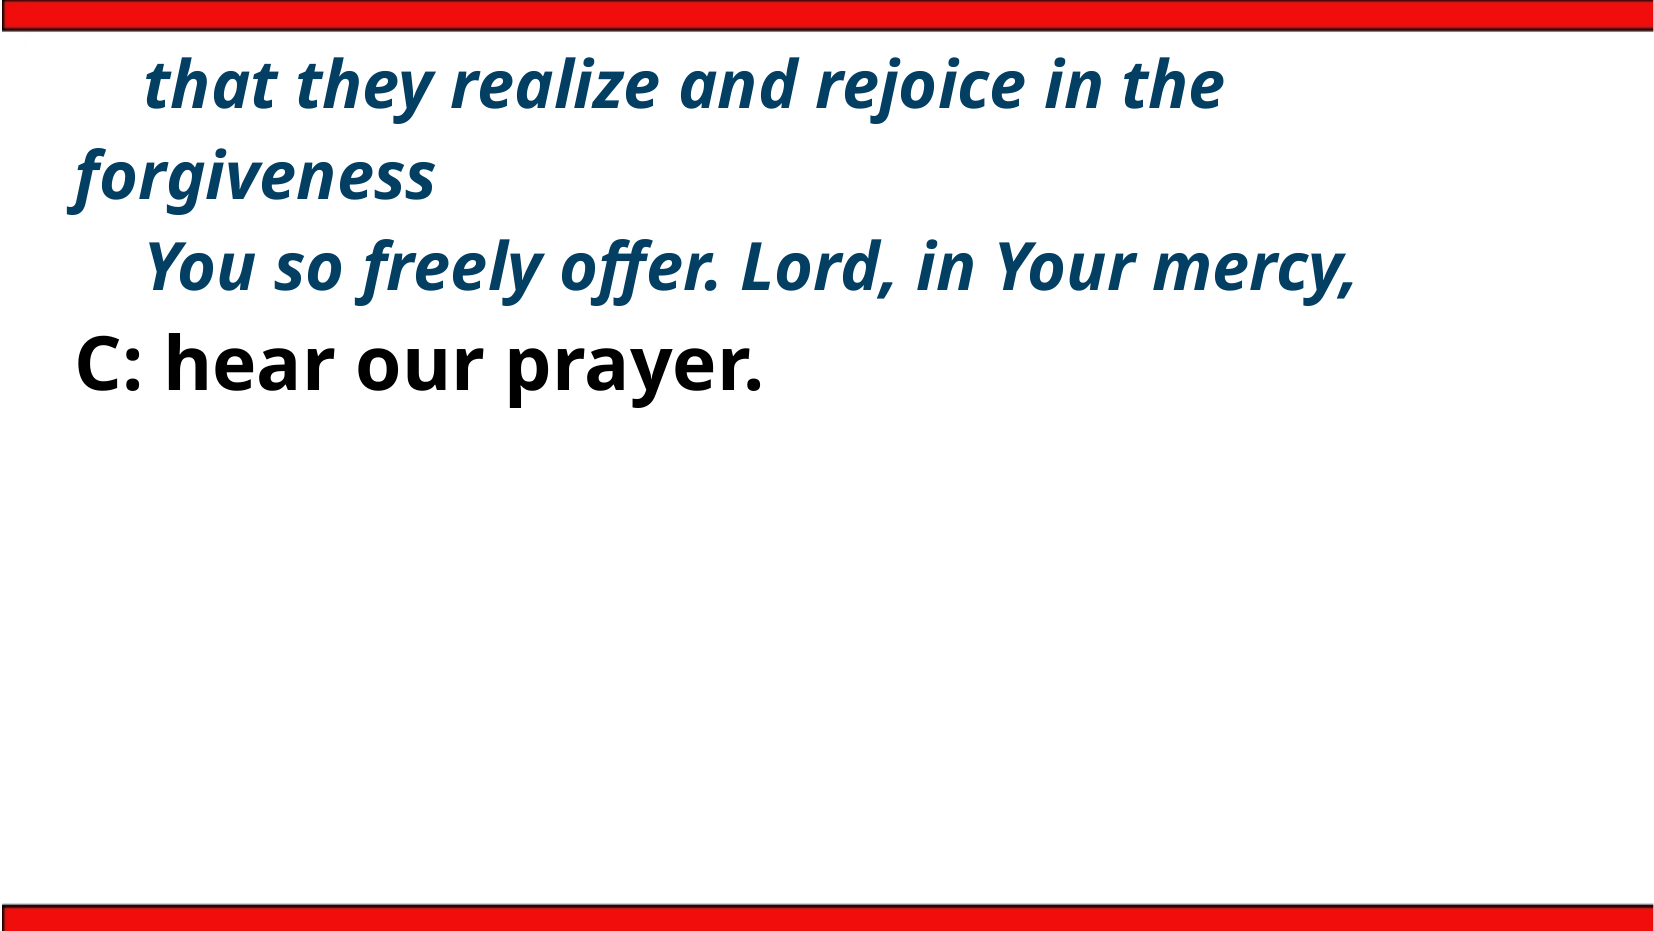

that they realize and rejoice in the forgiveness
 You so freely offer. Lord, in Your mercy,
C: hear our prayer.